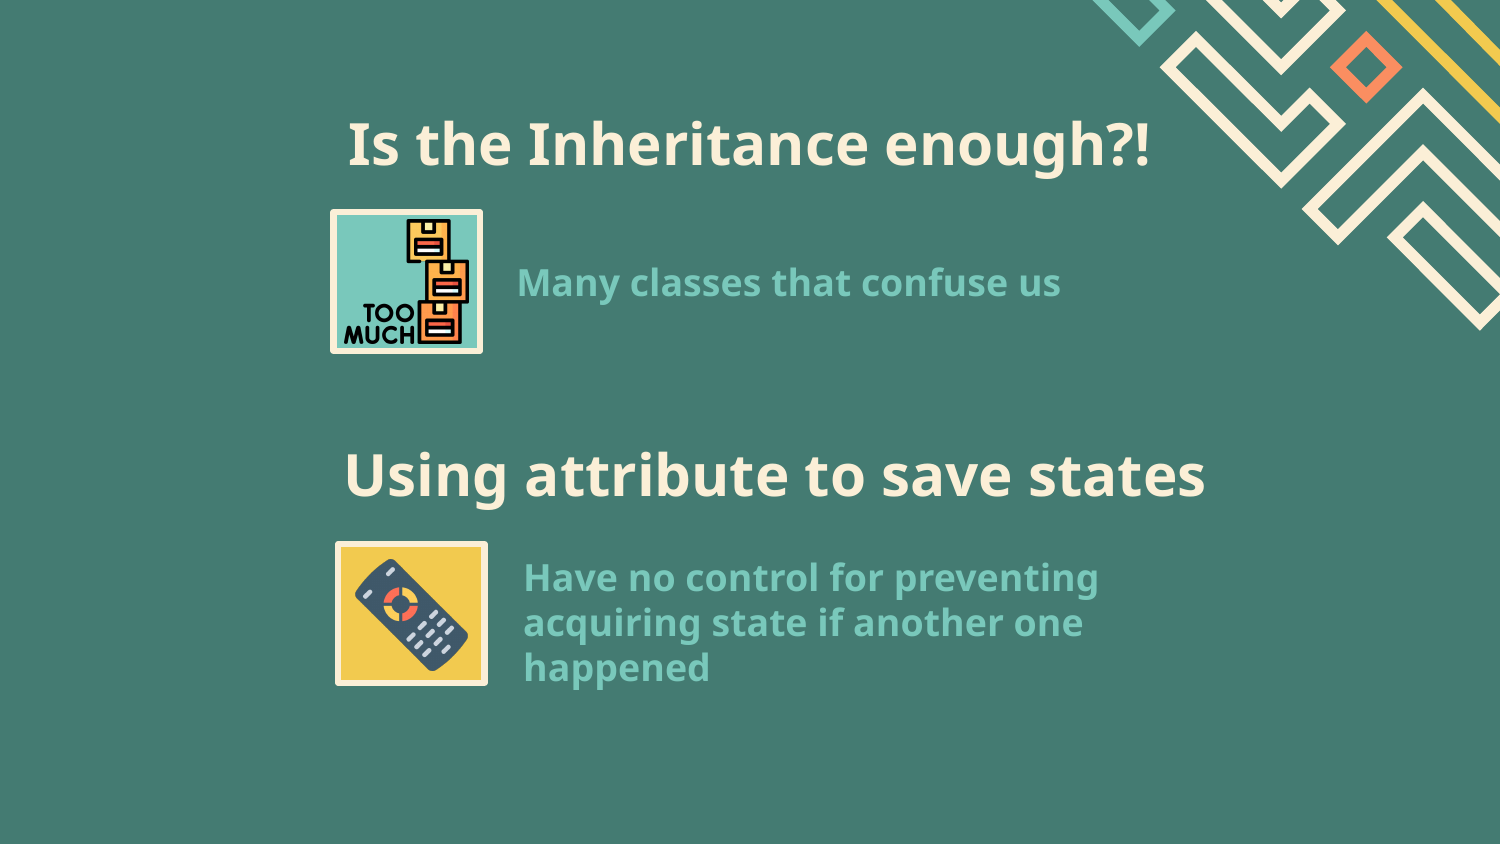

# Is the Inheritance enough?!
Many classes that confuse us
Using attribute to save states
Have no control for preventing acquiring state if another one happened